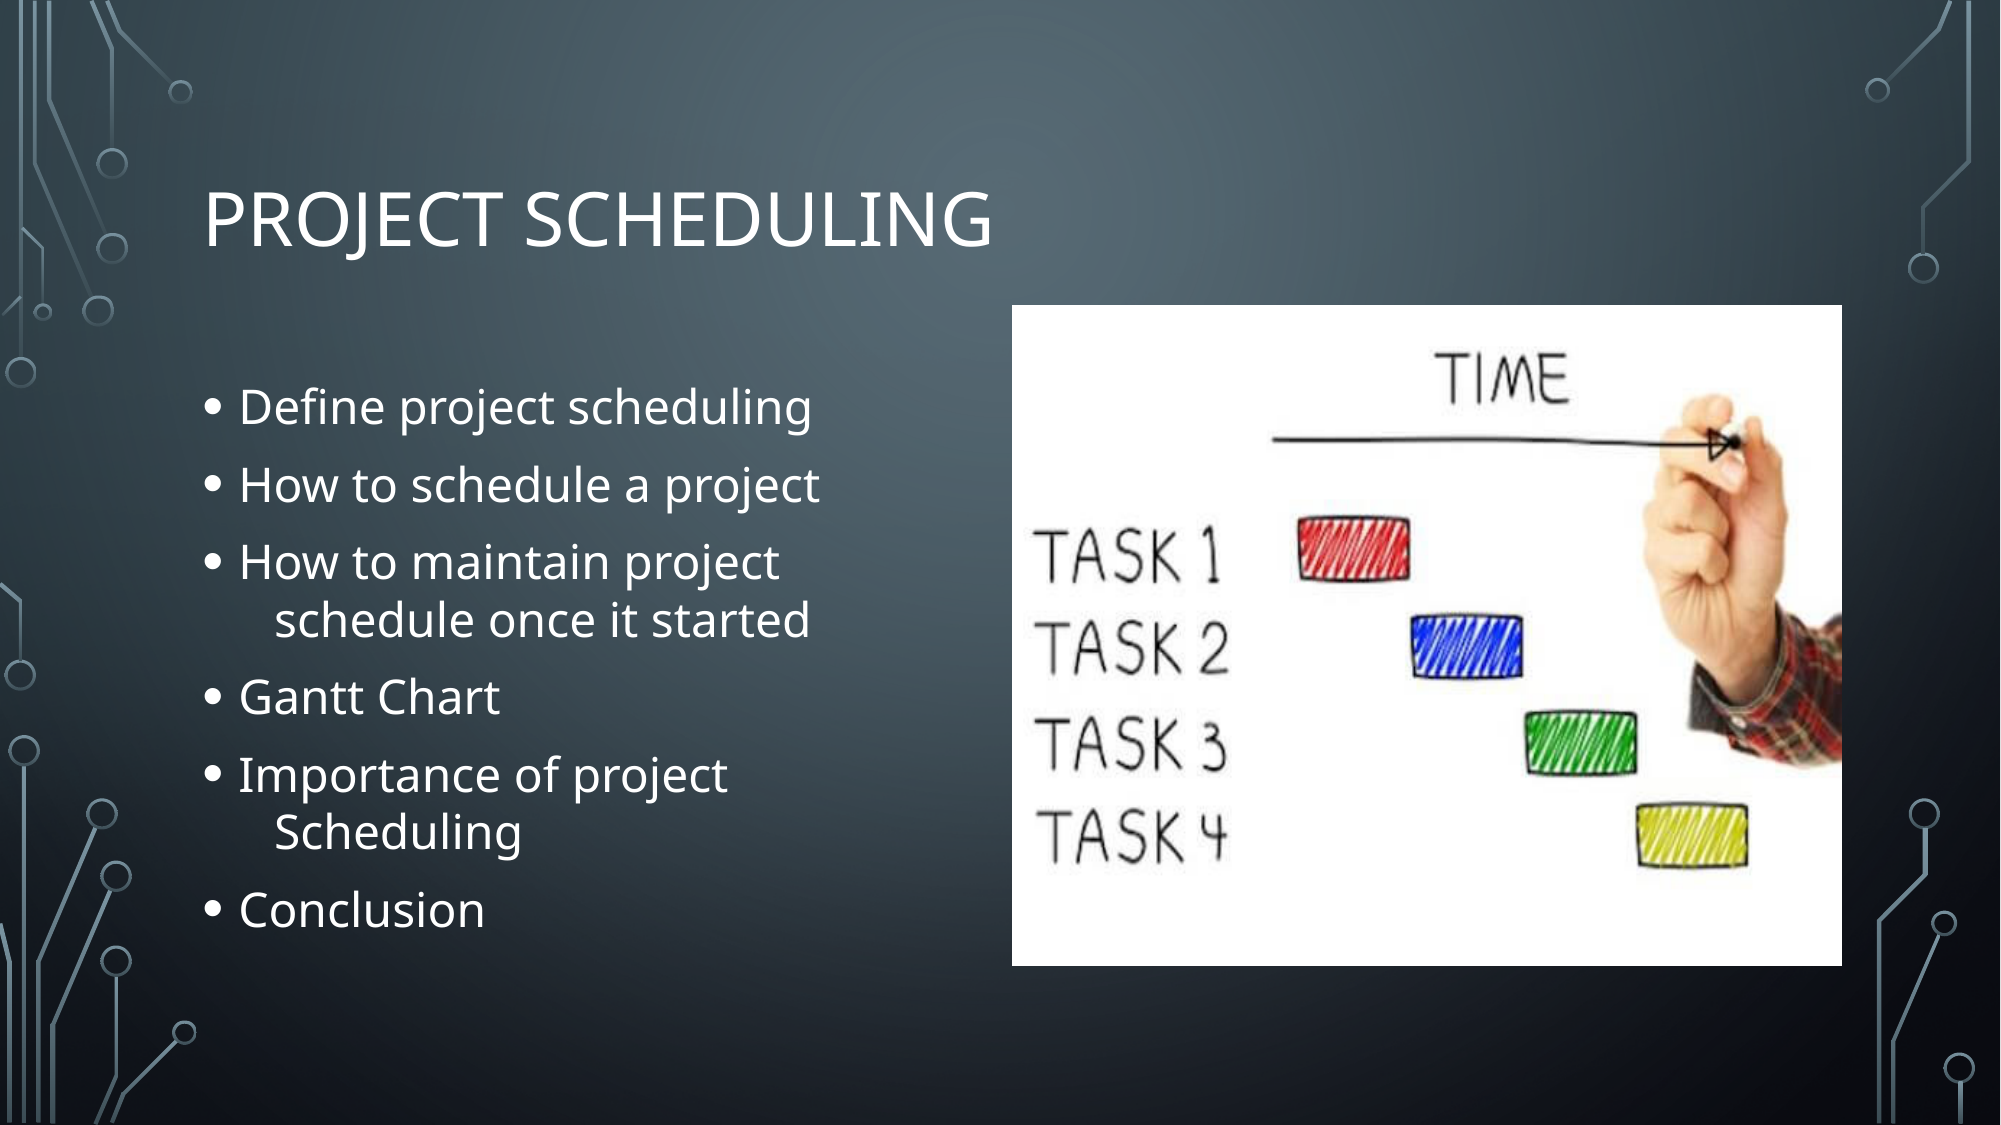

# Project Scheduling
Define project scheduling
How to schedule a project
How to maintain project schedule once it started
Gantt Chart
Importance of project Scheduling
Conclusion